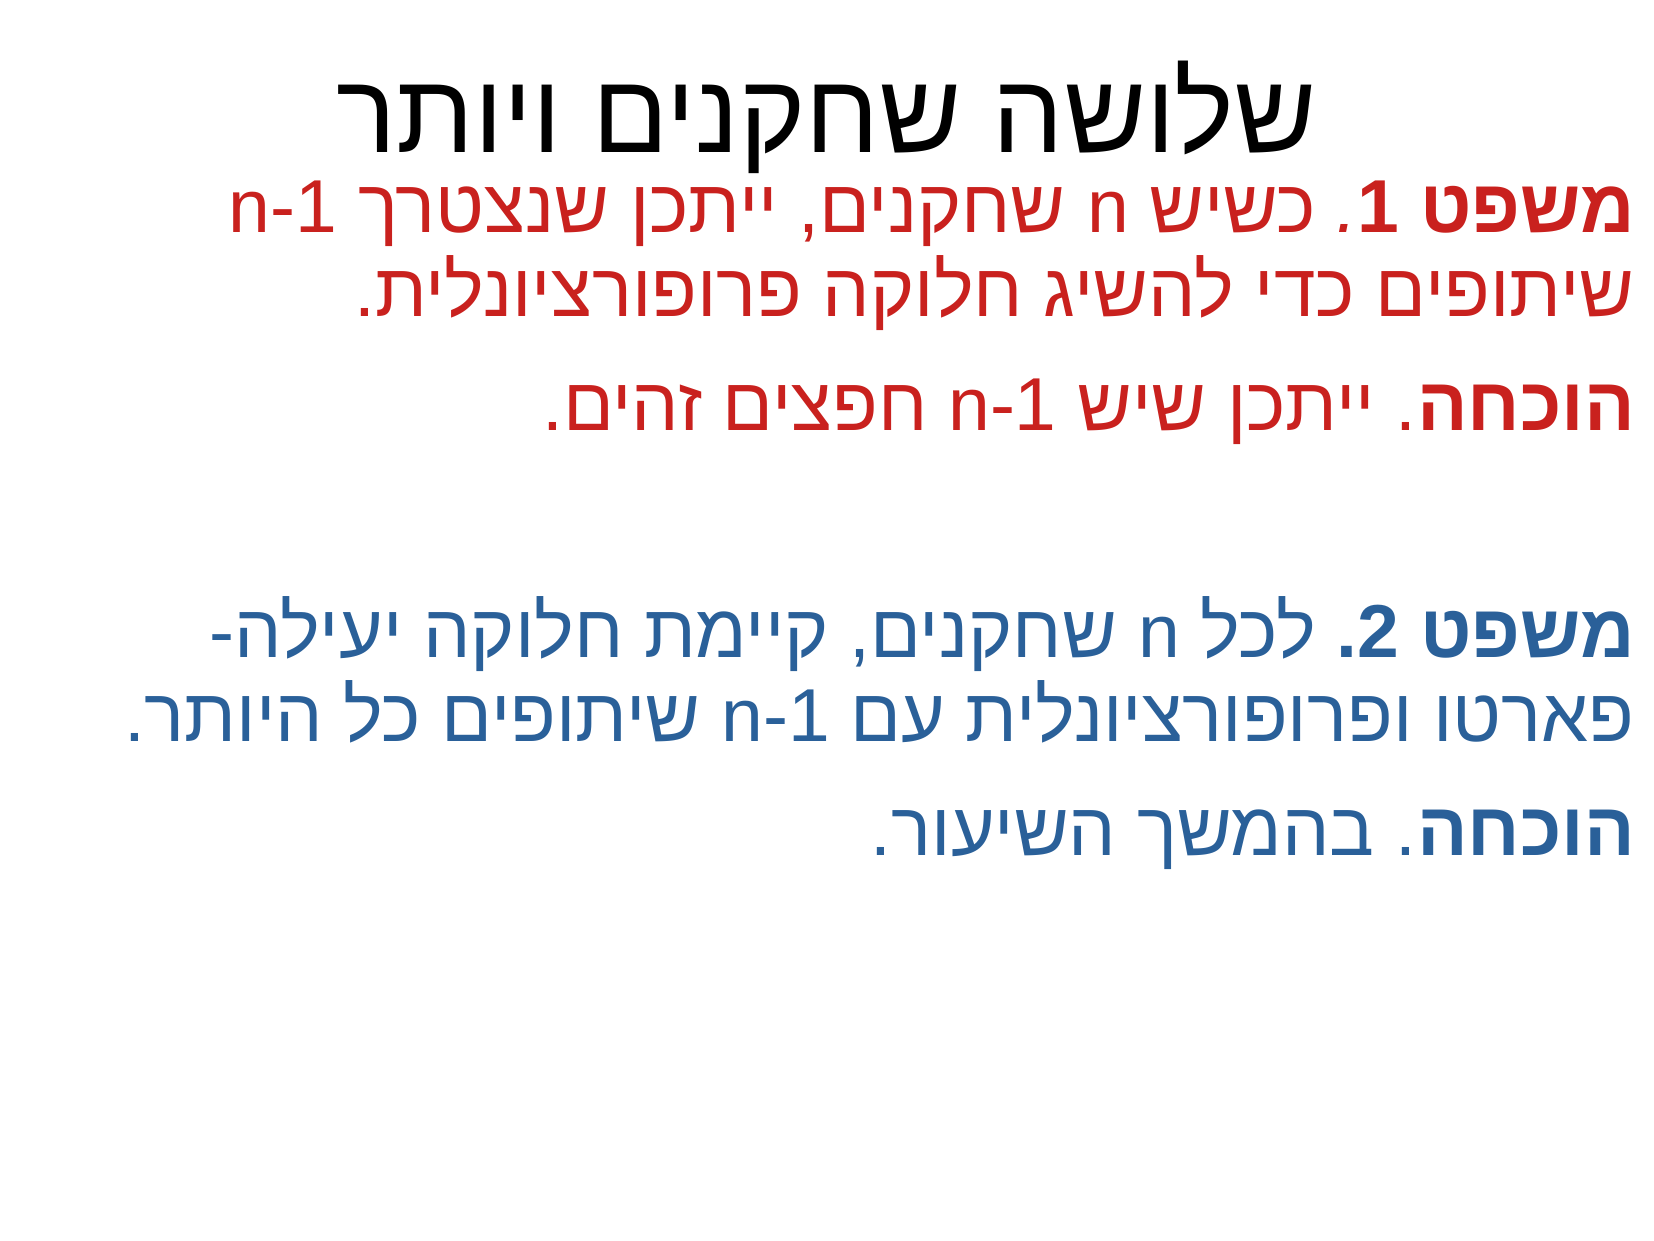

# שלושה שחקנים ויותר
משפט 1. כשיש n שחקנים, ייתכן שנצטרך n-1 שיתופים כדי להשיג חלוקה פרופורציונלית.
הוכחה. ייתכן שיש n-1 חפצים זהים.
משפט 2. לכל n שחקנים, קיימת חלוקה יעילה- פארטו ופרופורציונלית עם n-1 שיתופים כל היותר.
הוכחה. בהמשך השיעור.